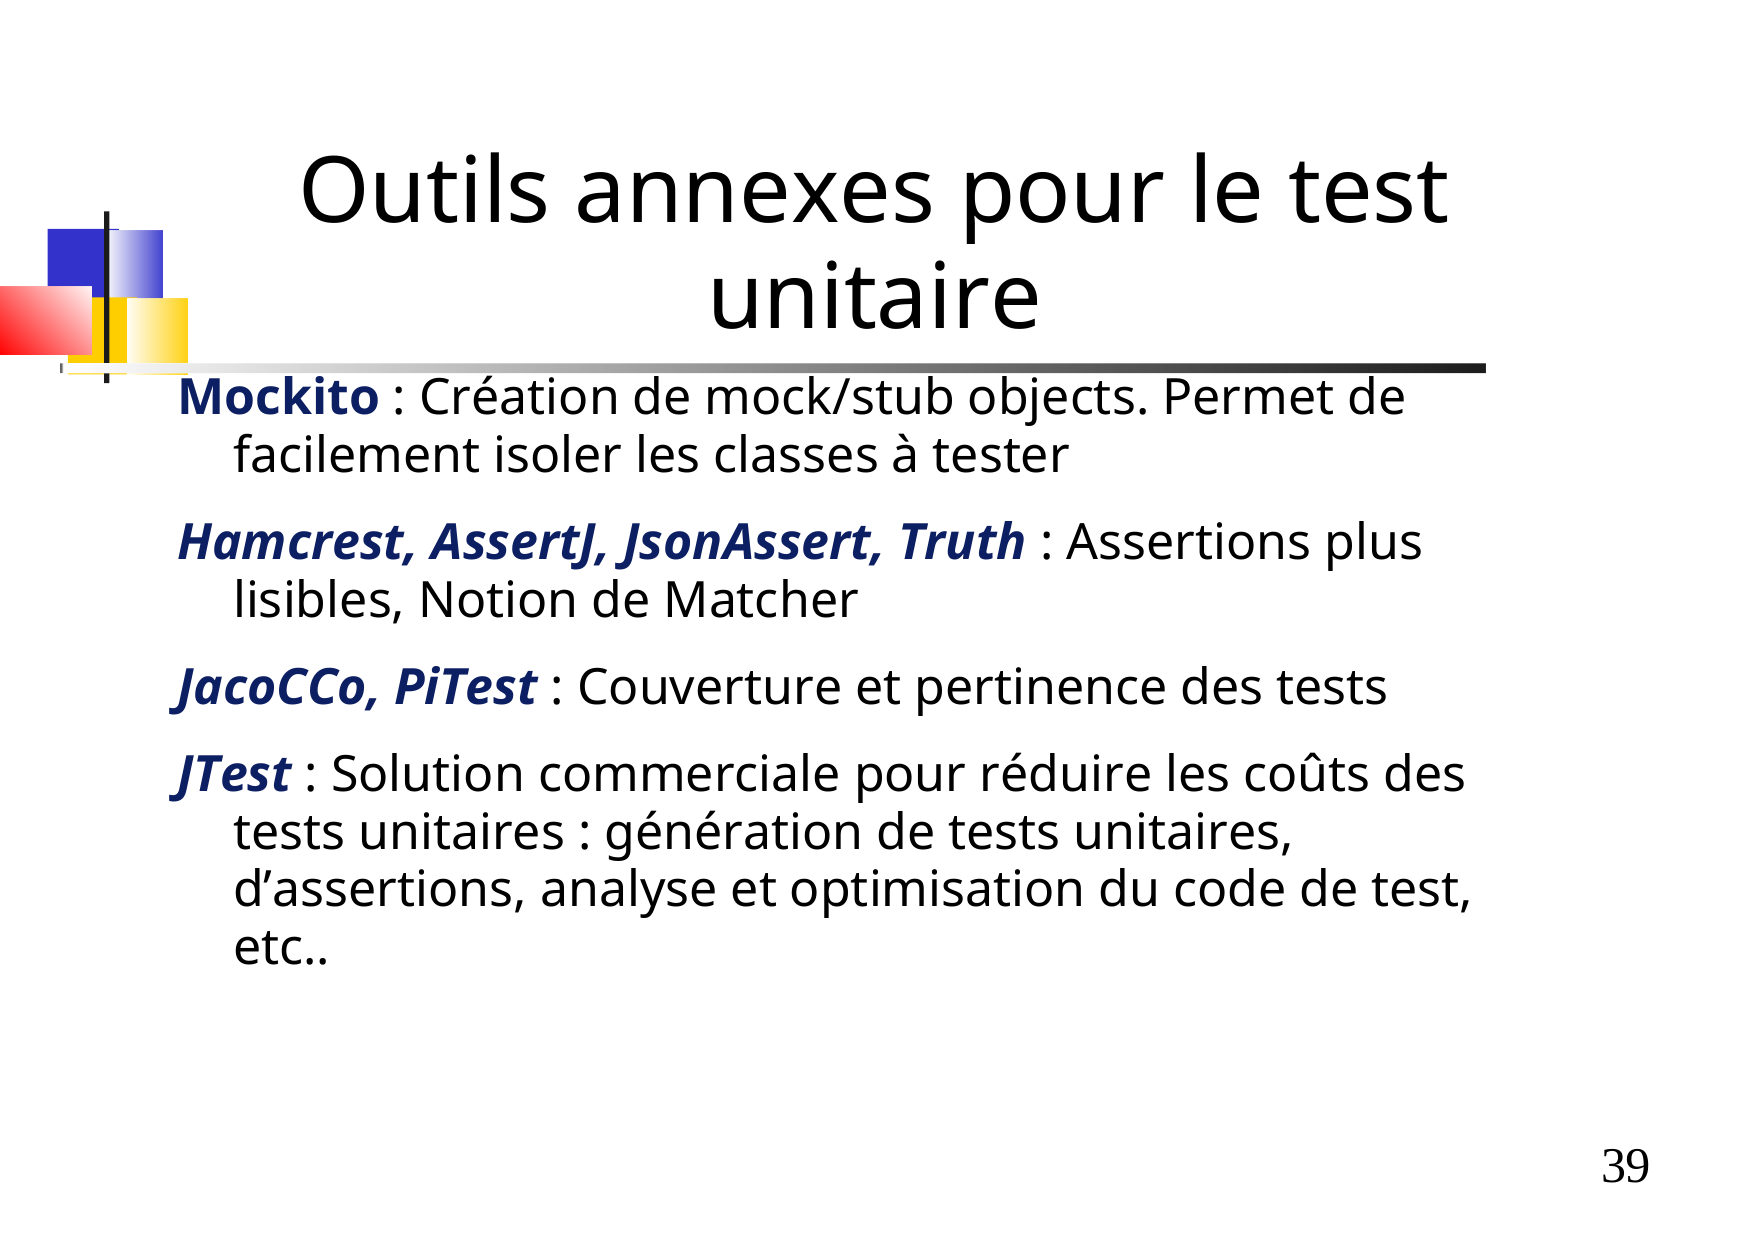

# Outils annexes pour le test unitaire
Mockito : Création de mock/stub objects. Permet de facilement isoler les classes à tester
Hamcrest, AssertJ, JsonAssert, Truth : Assertions plus lisibles, Notion de Matcher
JacoCCo, PiTest : Couverture et pertinence des tests
JTest : Solution commerciale pour réduire les coûts des tests unitaires : génération de tests unitaires, d’assertions, analyse et optimisation du code de test, etc..
39